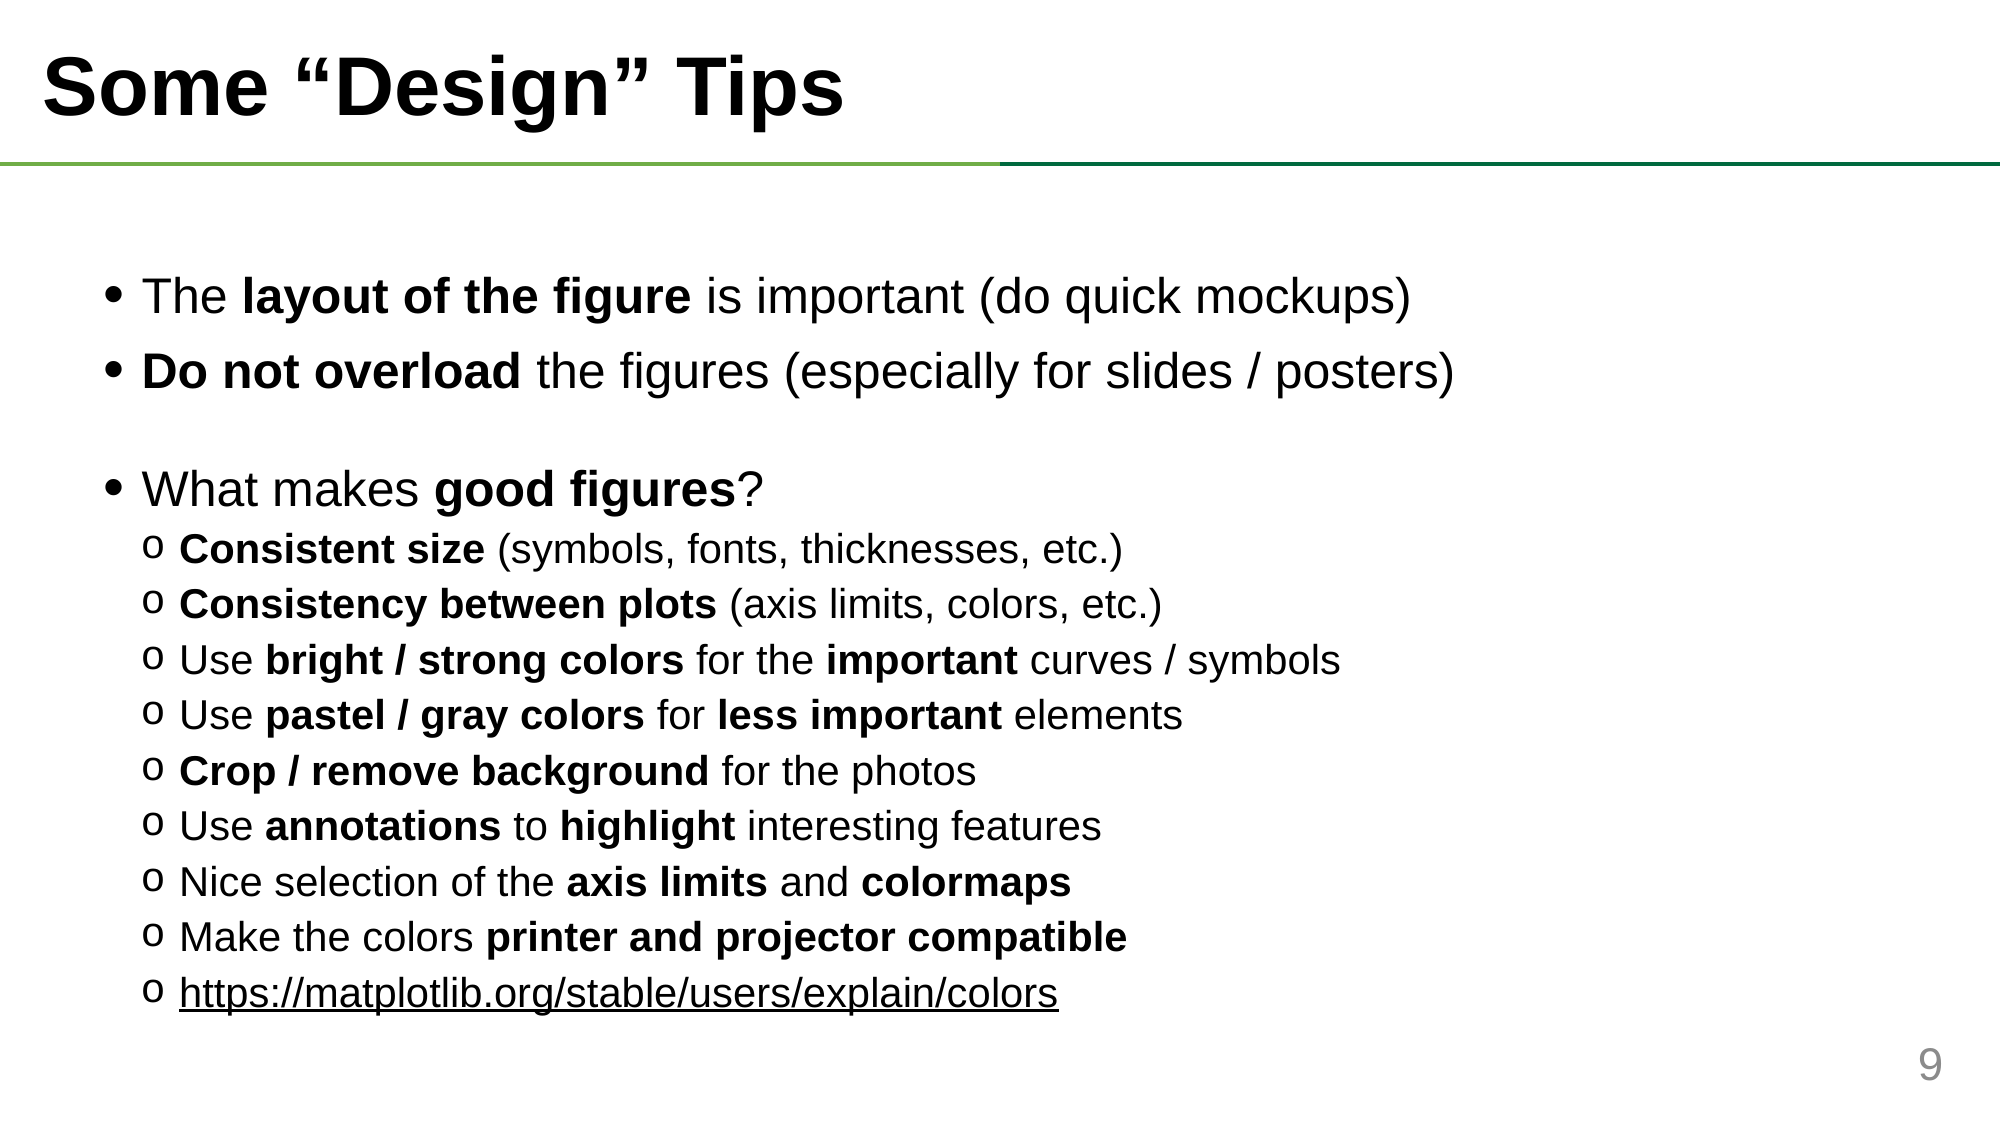

# Some “Design” Tips
The layout of the figure is important (do quick mockups)
Do not overload the figures (especially for slides / posters)
What makes good figures?
Consistent size (symbols, fonts, thicknesses, etc.)
Consistency between plots (axis limits, colors, etc.)
Use bright / strong colors for the important curves / symbols
Use pastel / gray colors for less important elements
Crop / remove background for the photos
Use annotations to highlight interesting features
Nice selection of the axis limits and colormaps
Make the colors printer and projector compatible
https://matplotlib.org/stable/users/explain/colors
9